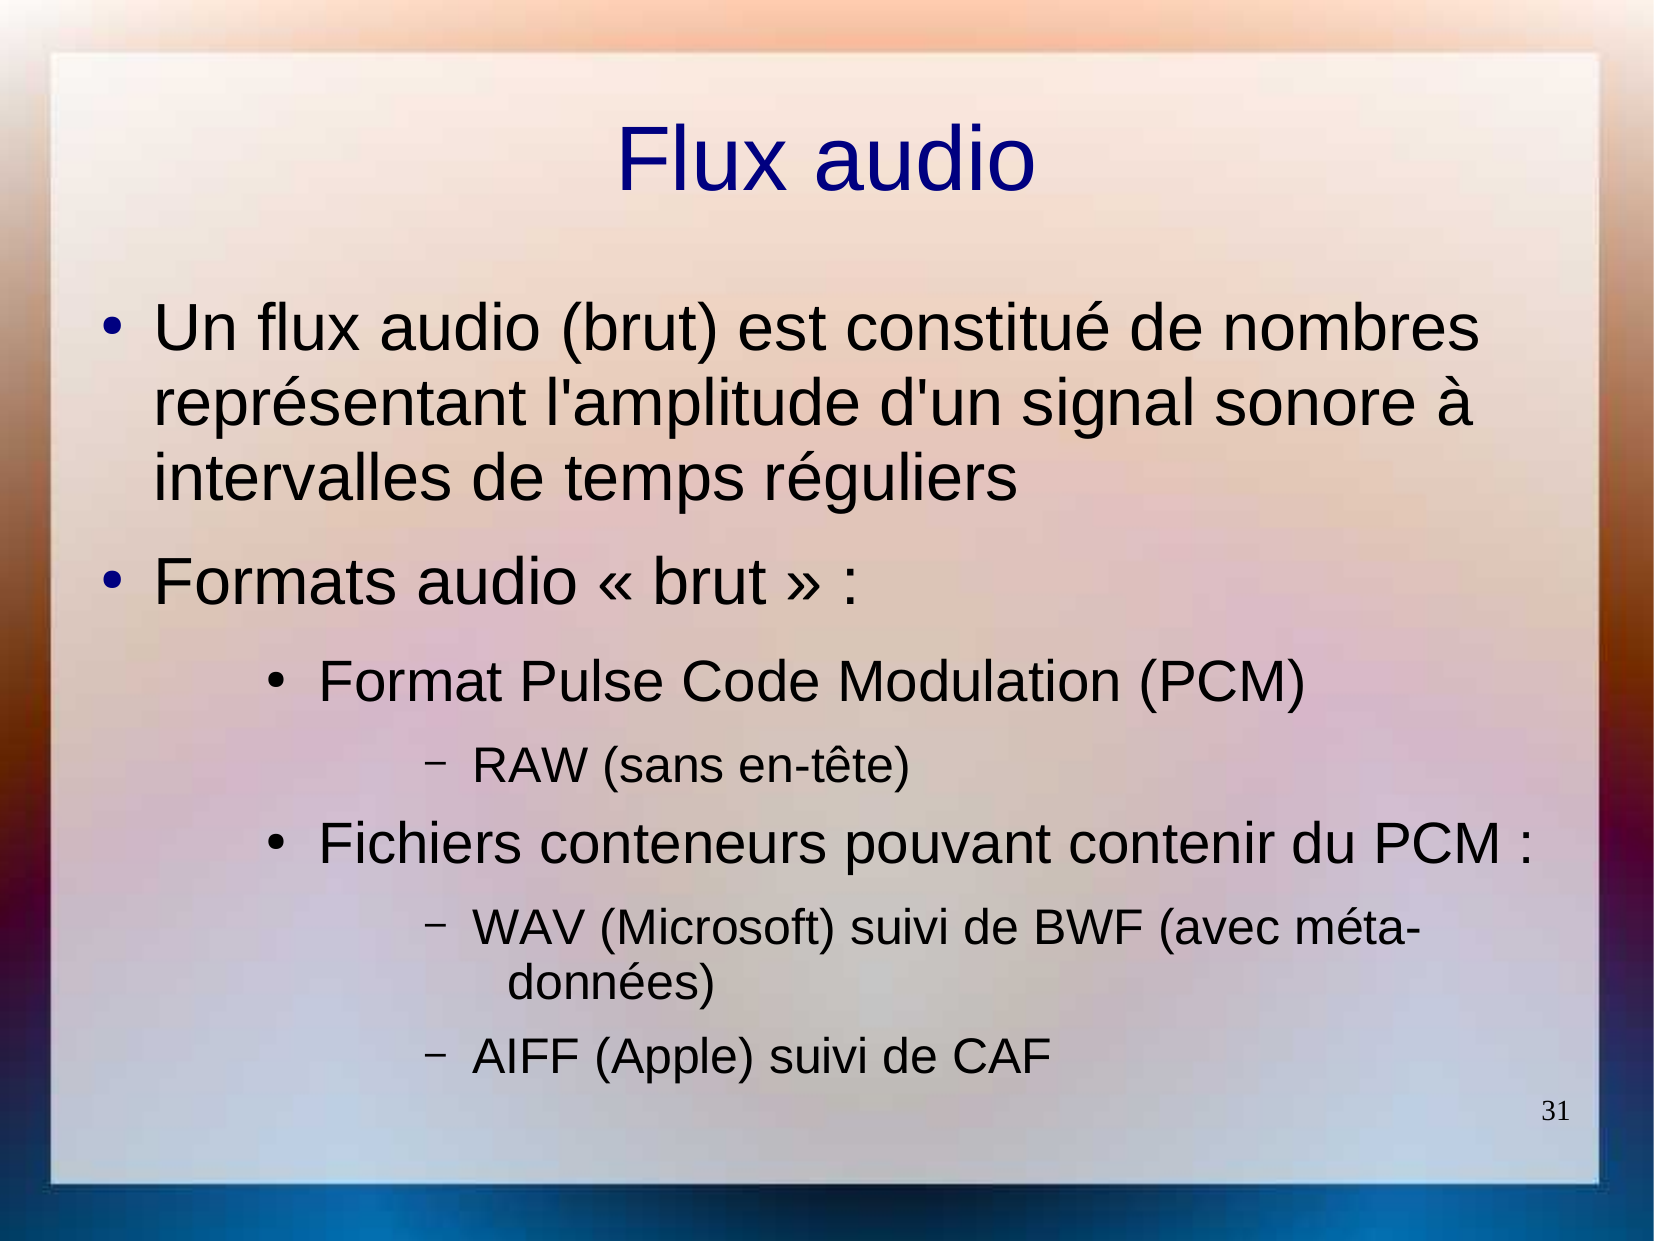

# Flux audio
Un flux audio (brut) est constitué de nombres représentant l'amplitude d'un signal sonore à intervalles de temps réguliers
Formats audio « brut » :
Format Pulse Code Modulation (PCM)
RAW (sans en-tête)
Fichiers conteneurs pouvant contenir du PCM :
WAV (Microsoft) suivi de BWF (avec méta-données)
AIFF (Apple) suivi de CAF
31